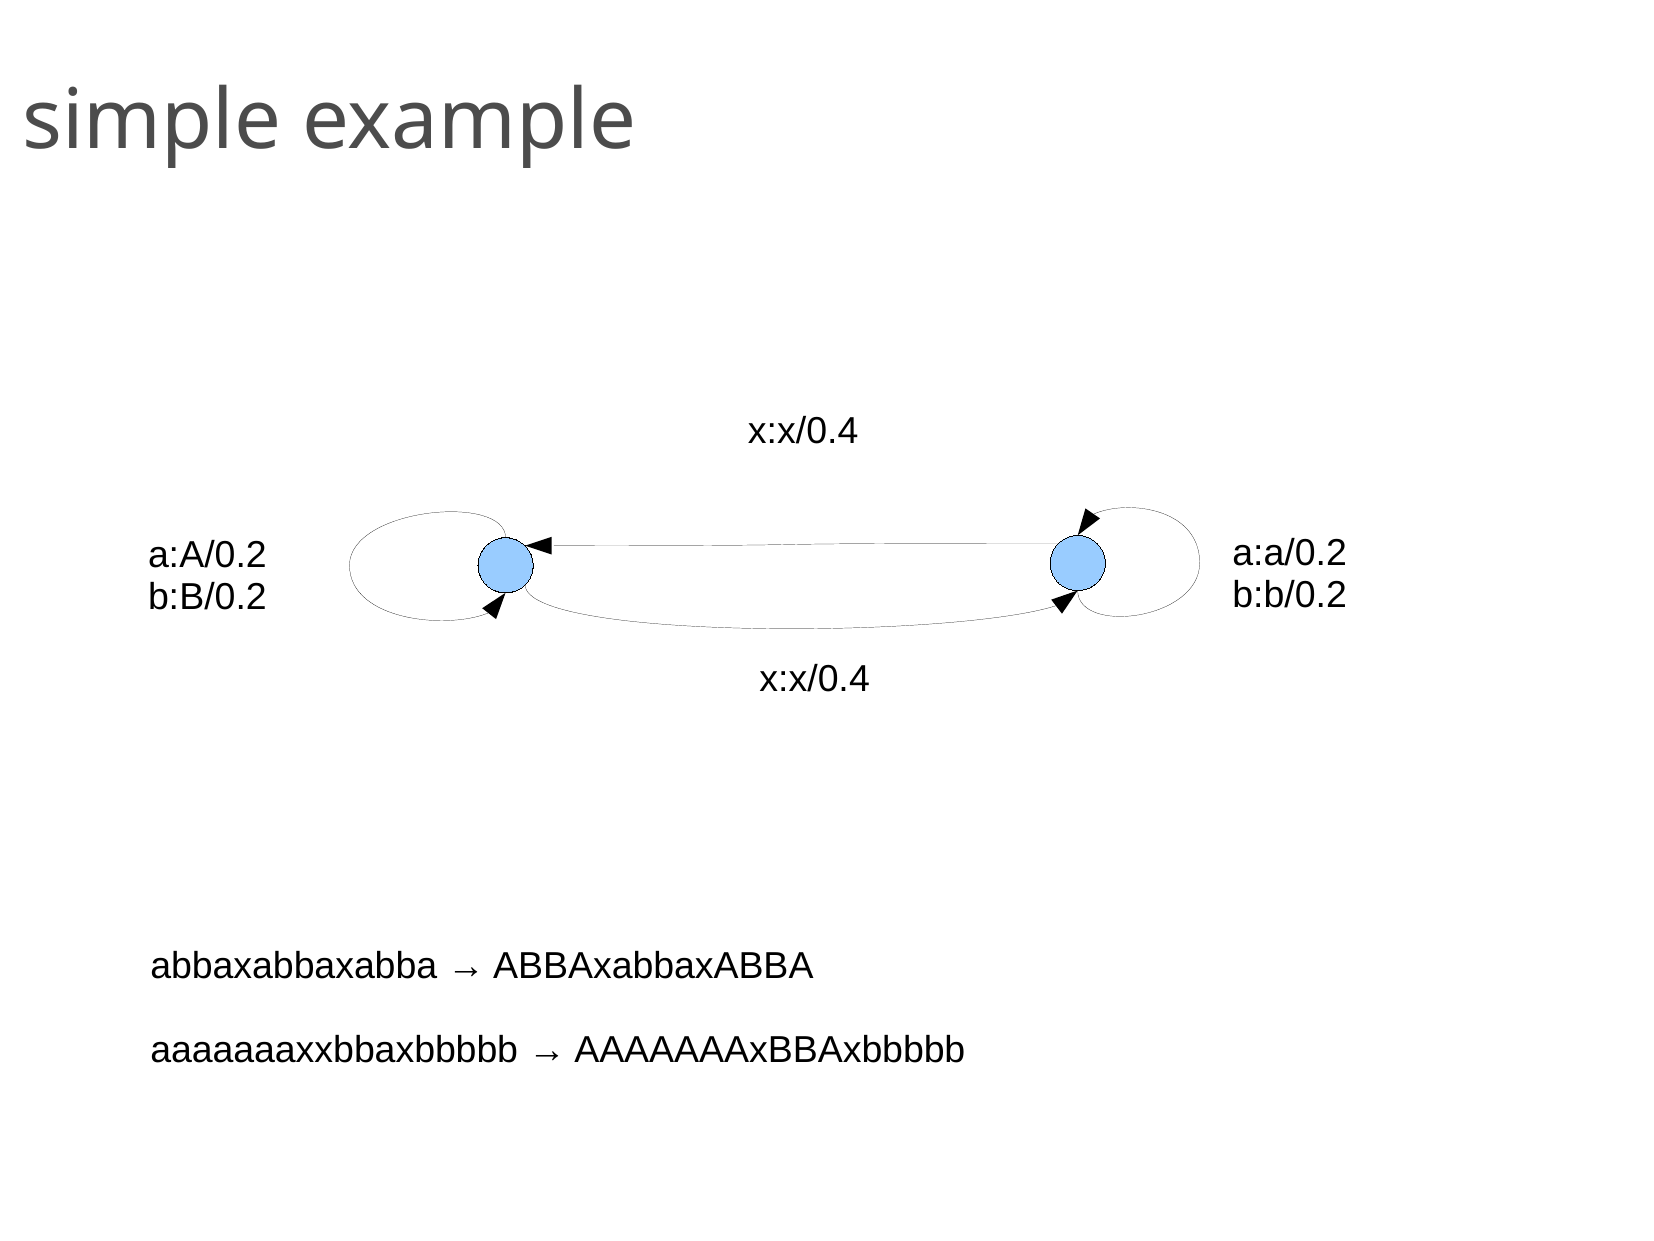

# simple example
x:x/0.4
a:a/0.2
b:b/0.2
a:A/0.2
b:B/0.2
x:x/0.4
abbaxabbaxabba → ABBAxabbaxABBA
aaaaaaaxxbbaxbbbbb → AAAAAAAxBBAxbbbbb